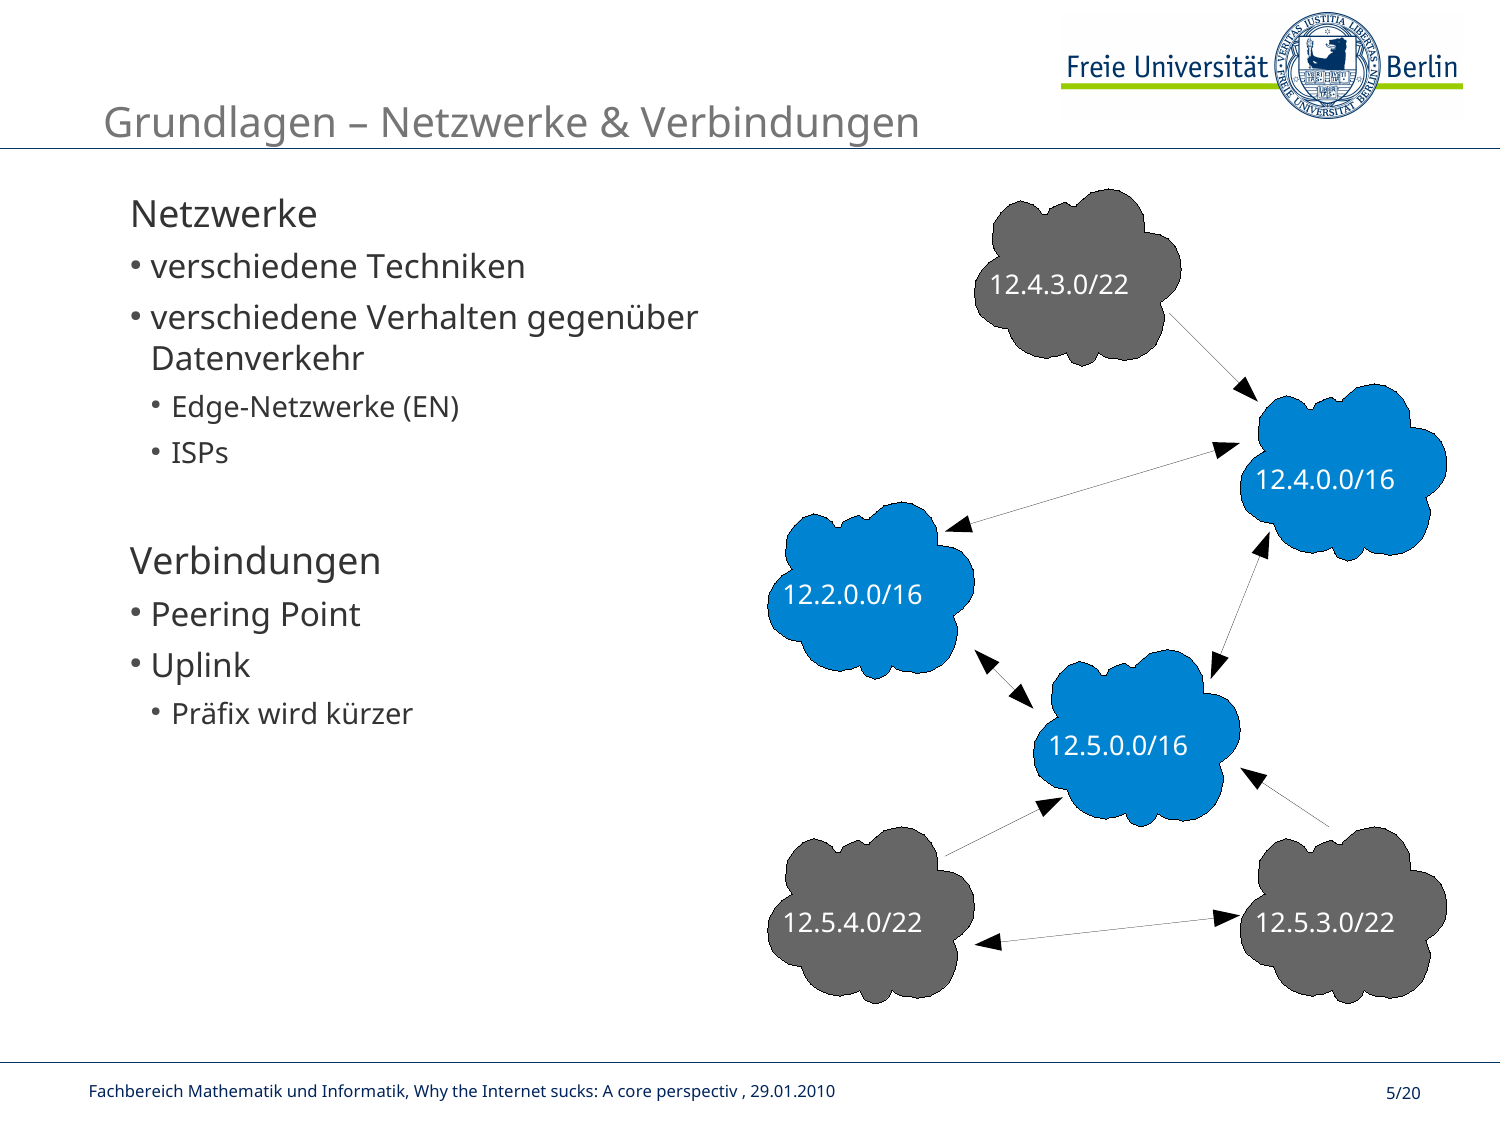

# Grundlagen – Netzwerke & Verbindungen
Netzwerke
verschiedene Techniken
verschiedene Verhalten gegenüber Datenverkehr
Edge-Netzwerke (EN)
ISPs
Verbindungen
Peering Point
Uplink
Präfix wird kürzer
12.4.3.0/22
12.4.0.0/16
12.2.0.0/16
12.5.0.0/16
12.5.4.0/22
12.5.3.0/22
Freie Universität Berlin